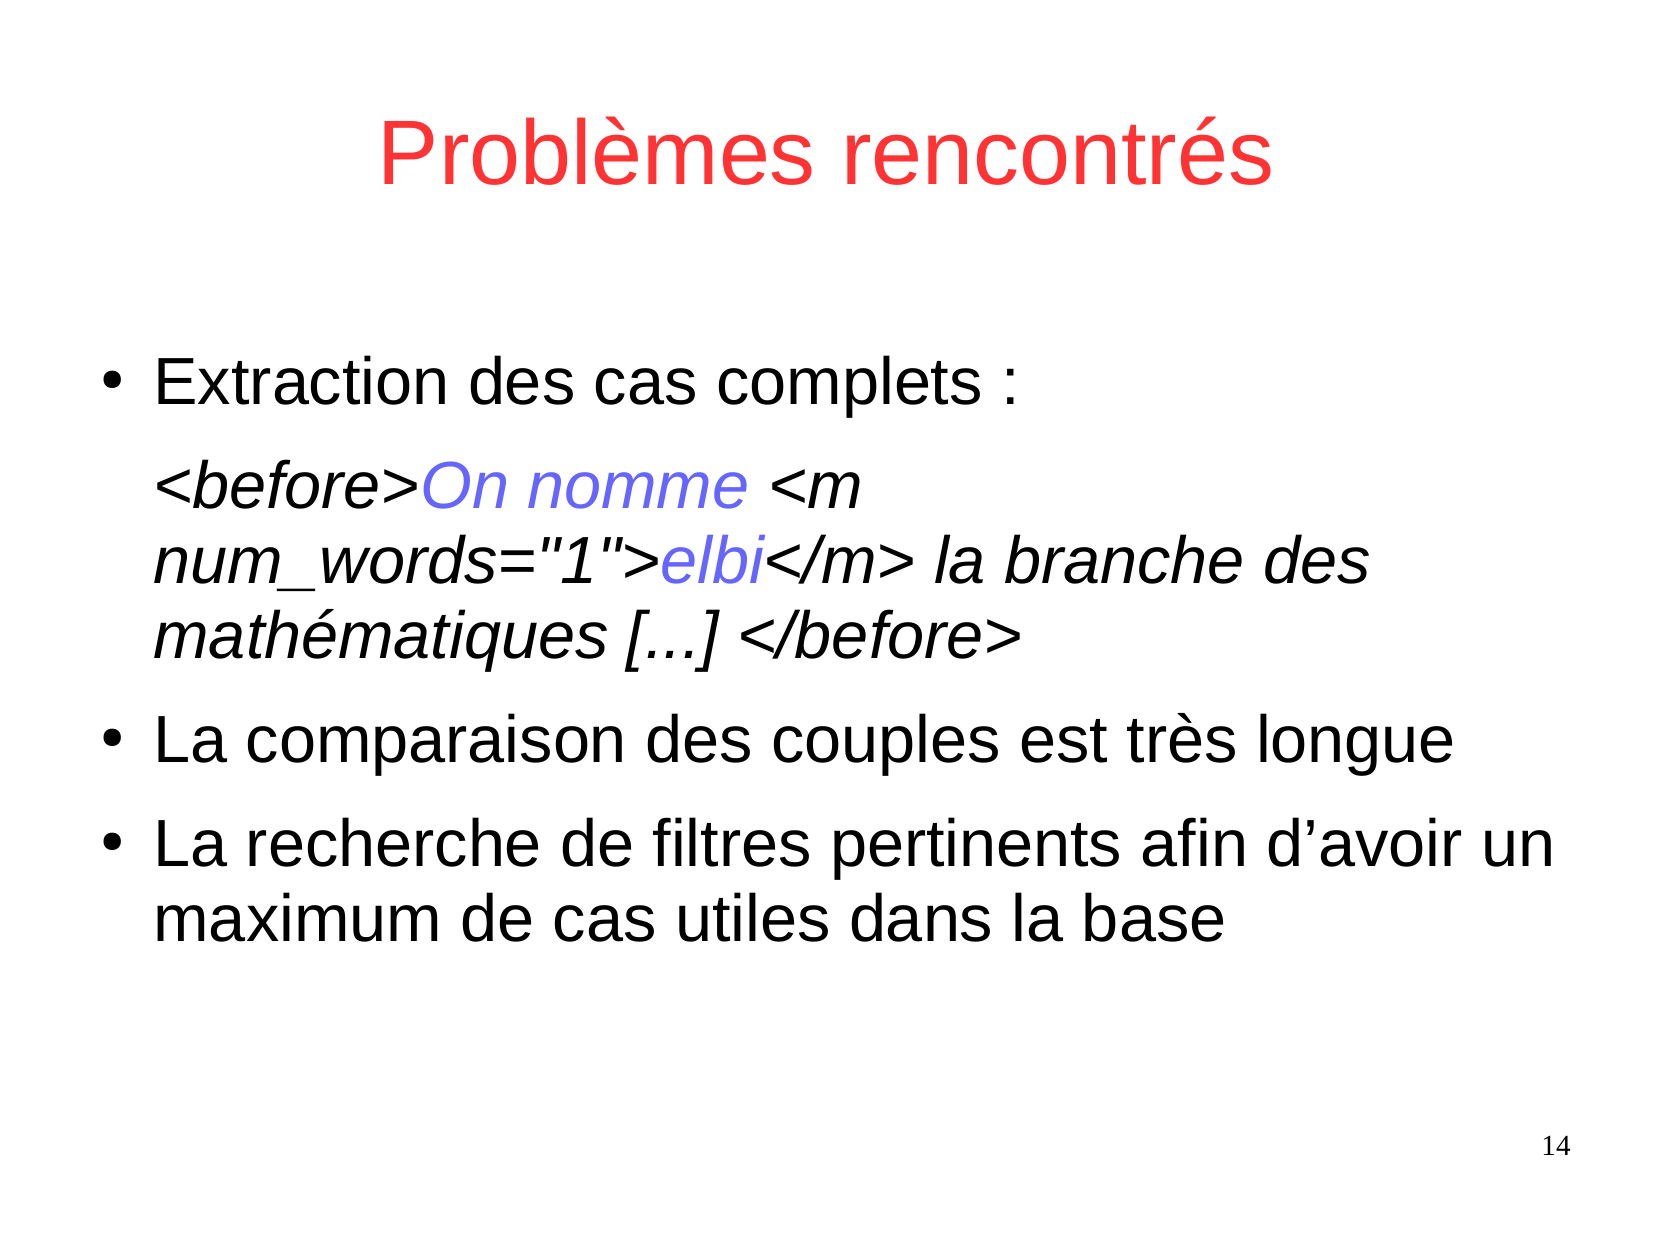

# Problèmes rencontrés
Extraction des cas complets :
<before>On nomme <m num_words="1">elbi</m> la branche des mathématiques [...] </before>
La comparaison des couples est très longue
La recherche de filtres pertinents afin d’avoir un maximum de cas utiles dans la base
14